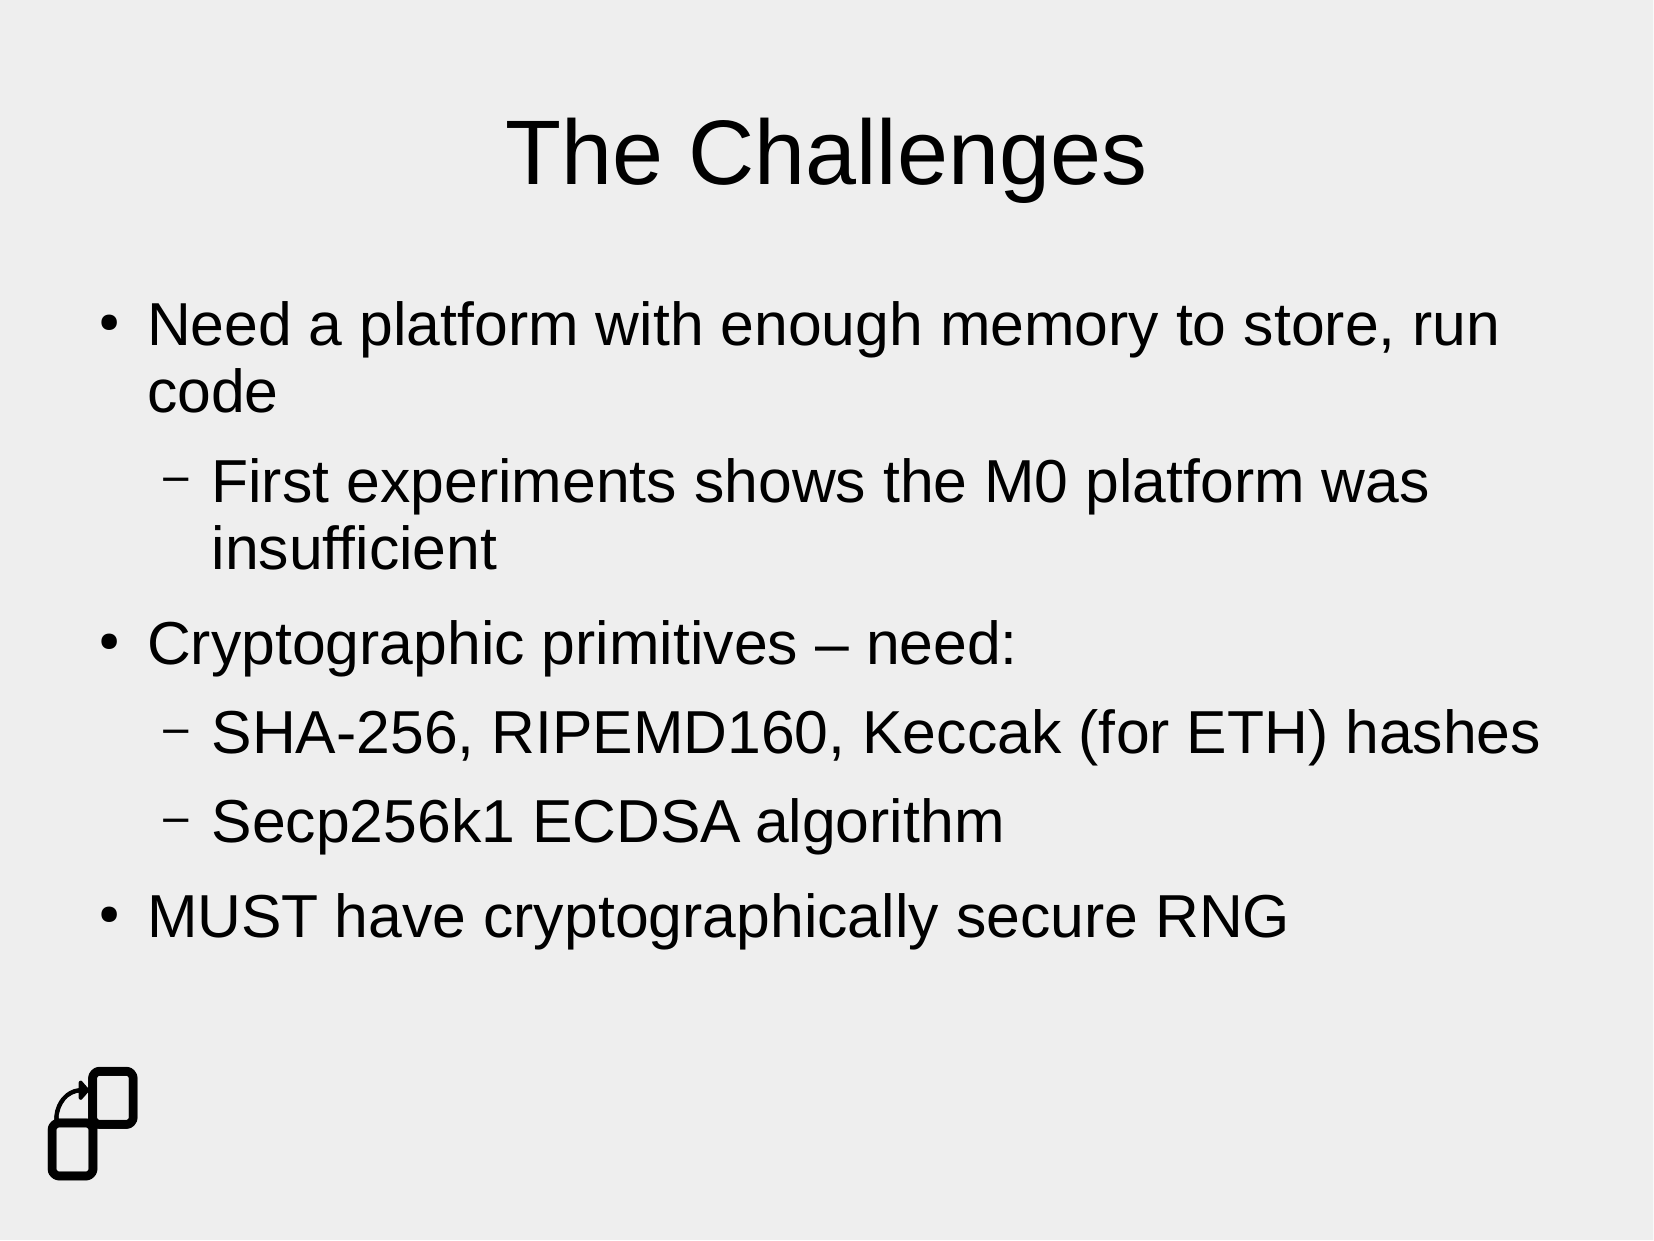

# The Challenges
Need a platform with enough memory to store, run code
First experiments shows the M0 platform was insufficient
Cryptographic primitives – need:
SHA-256, RIPEMD160, Keccak (for ETH) hashes
Secp256k1 ECDSA algorithm
MUST have cryptographically secure RNG